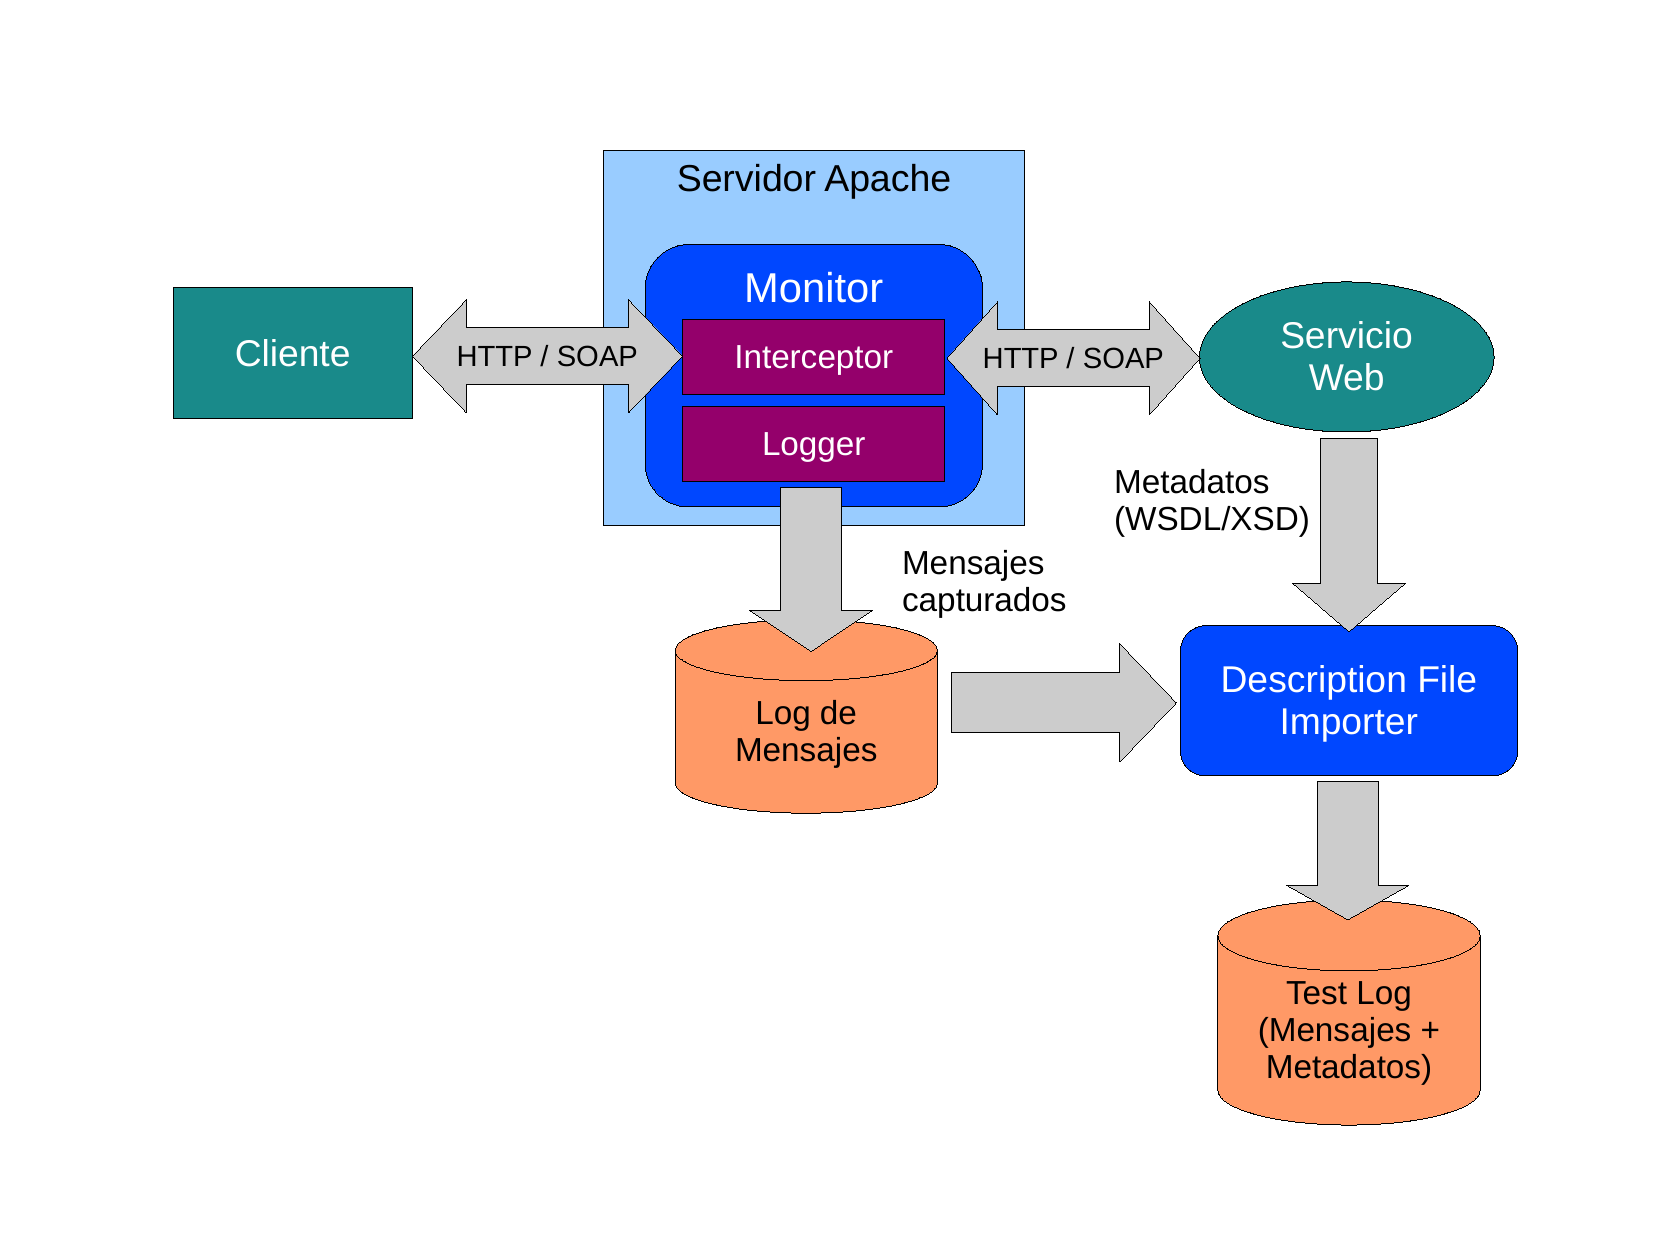

Servidor Apache
Monitor
Servicio
Web
Cliente
HTTP / SOAP
HTTP / SOAP
Interceptor
Logger
Metadatos
(WSDL/XSD)
Mensajes capturados
Log de
Mensajes
Description File
Importer
Test Log
(Mensajes +
Metadatos)